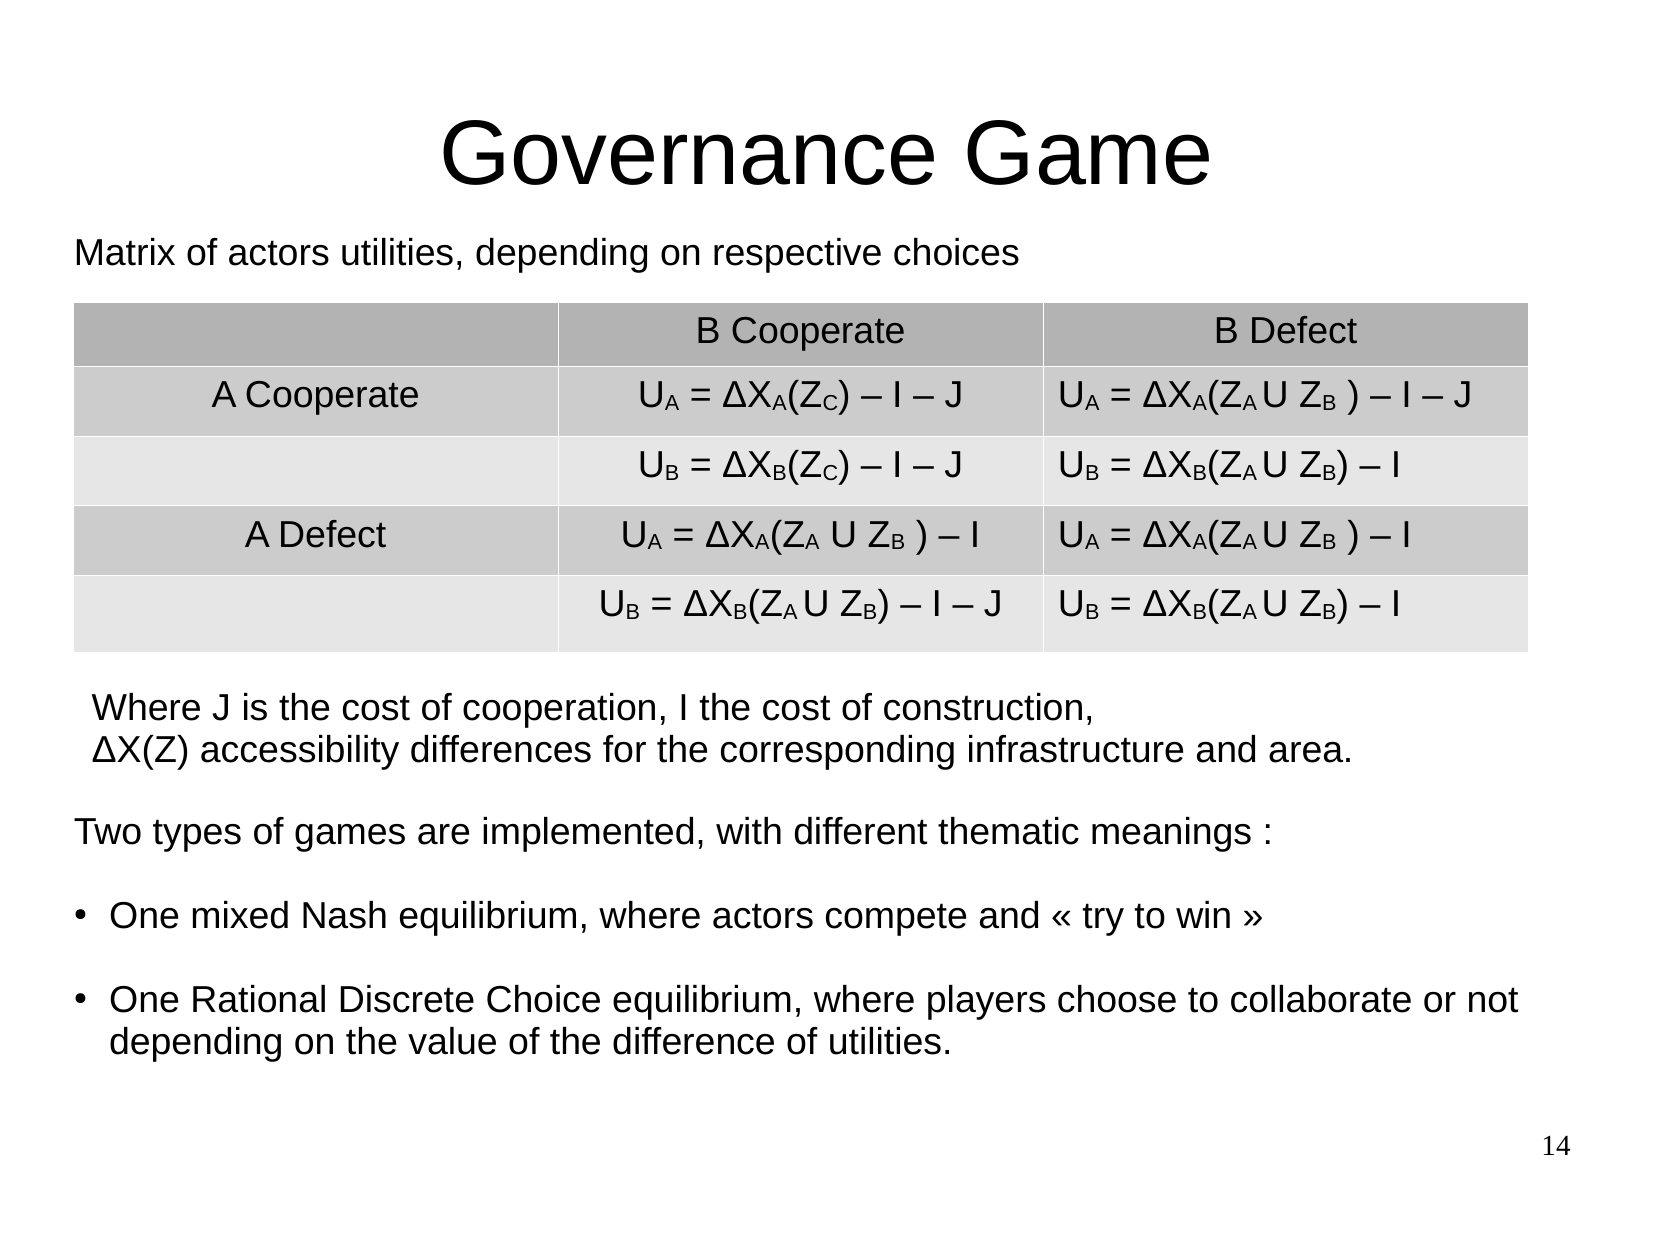

# Governance Game
Matrix of actors utilities, depending on respective choices
| | B Cooperate | B Defect |
| --- | --- | --- |
| A Cooperate | UA = ΔXA(ZC) – I – J | UA = ΔXA(ZA U ZB ) – I – J |
| | UB = ΔXB(ZC) – I – J | UB = ΔXB(ZA U ZB) – I |
| A Defect | UA = ΔXA(ZA U ZB ) – I | UA = ΔXA(ZA U ZB ) – I |
| | UB = ΔXB(ZA U ZB) – I – J | UB = ΔXB(ZA U ZB) – I |
Where J is the cost of cooperation, I the cost of construction,
ΔX(Z) accessibility differences for the corresponding infrastructure and area.
Two types of games are implemented, with different thematic meanings :
One mixed Nash equilibrium, where actors compete and « try to win »
One Rational Discrete Choice equilibrium, where players choose to collaborate or not
depending on the value of the difference of utilities.
14